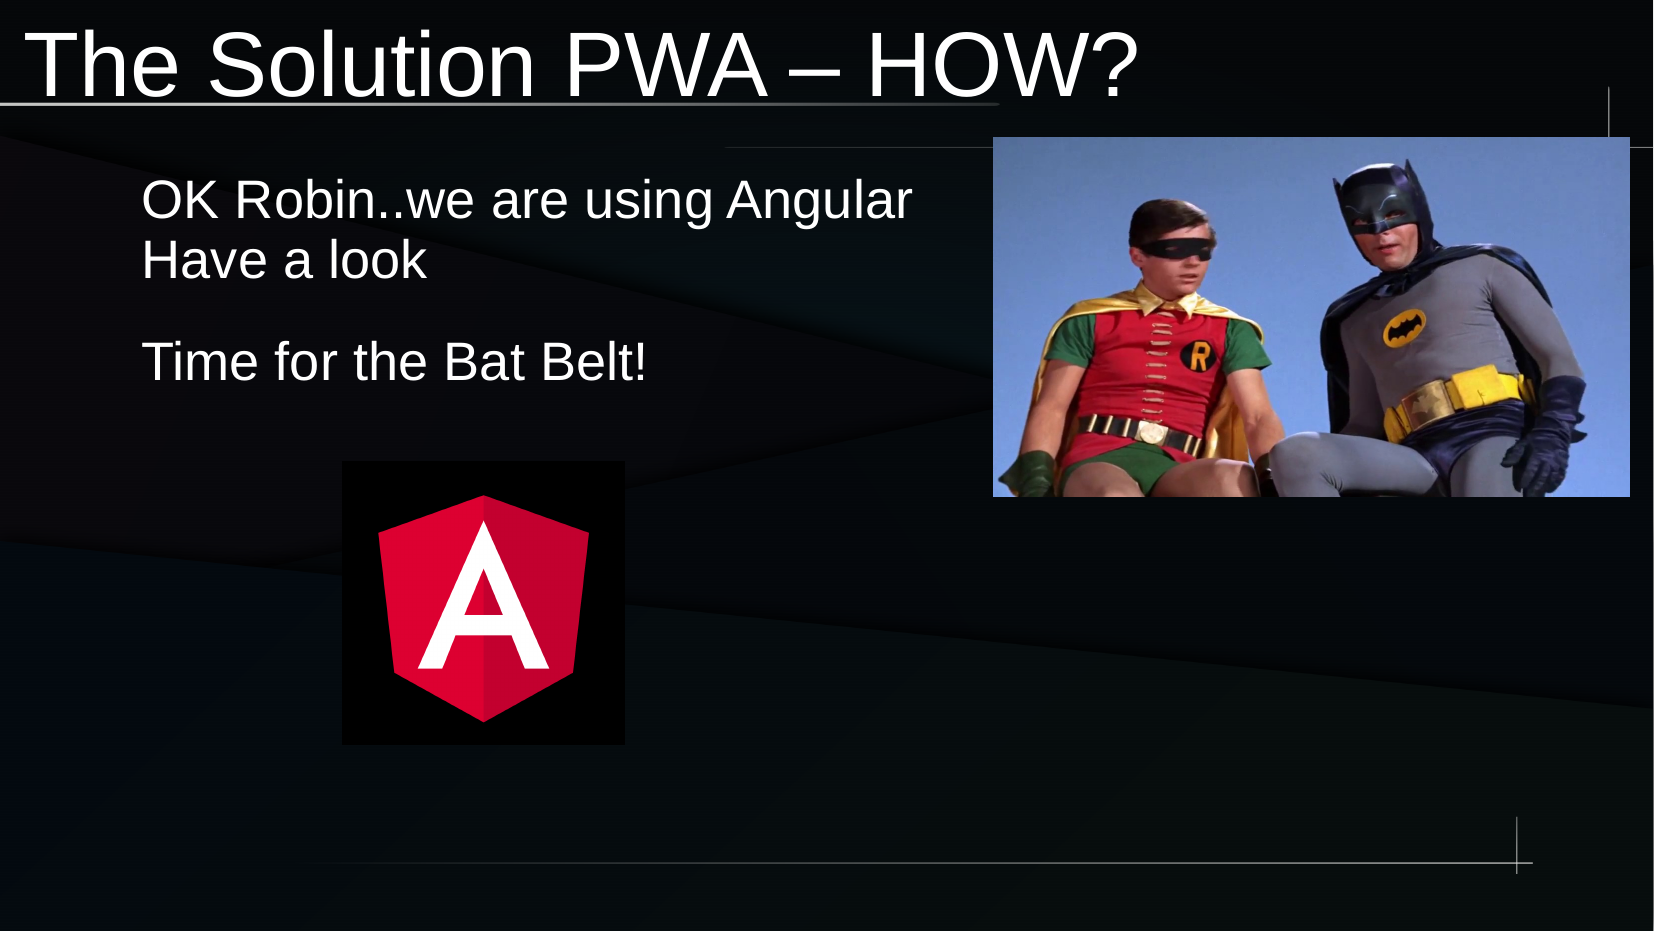

# The Solution PWA – HOW?
OK Robin..we are using Angular
Have a look
Time for the Bat Belt!